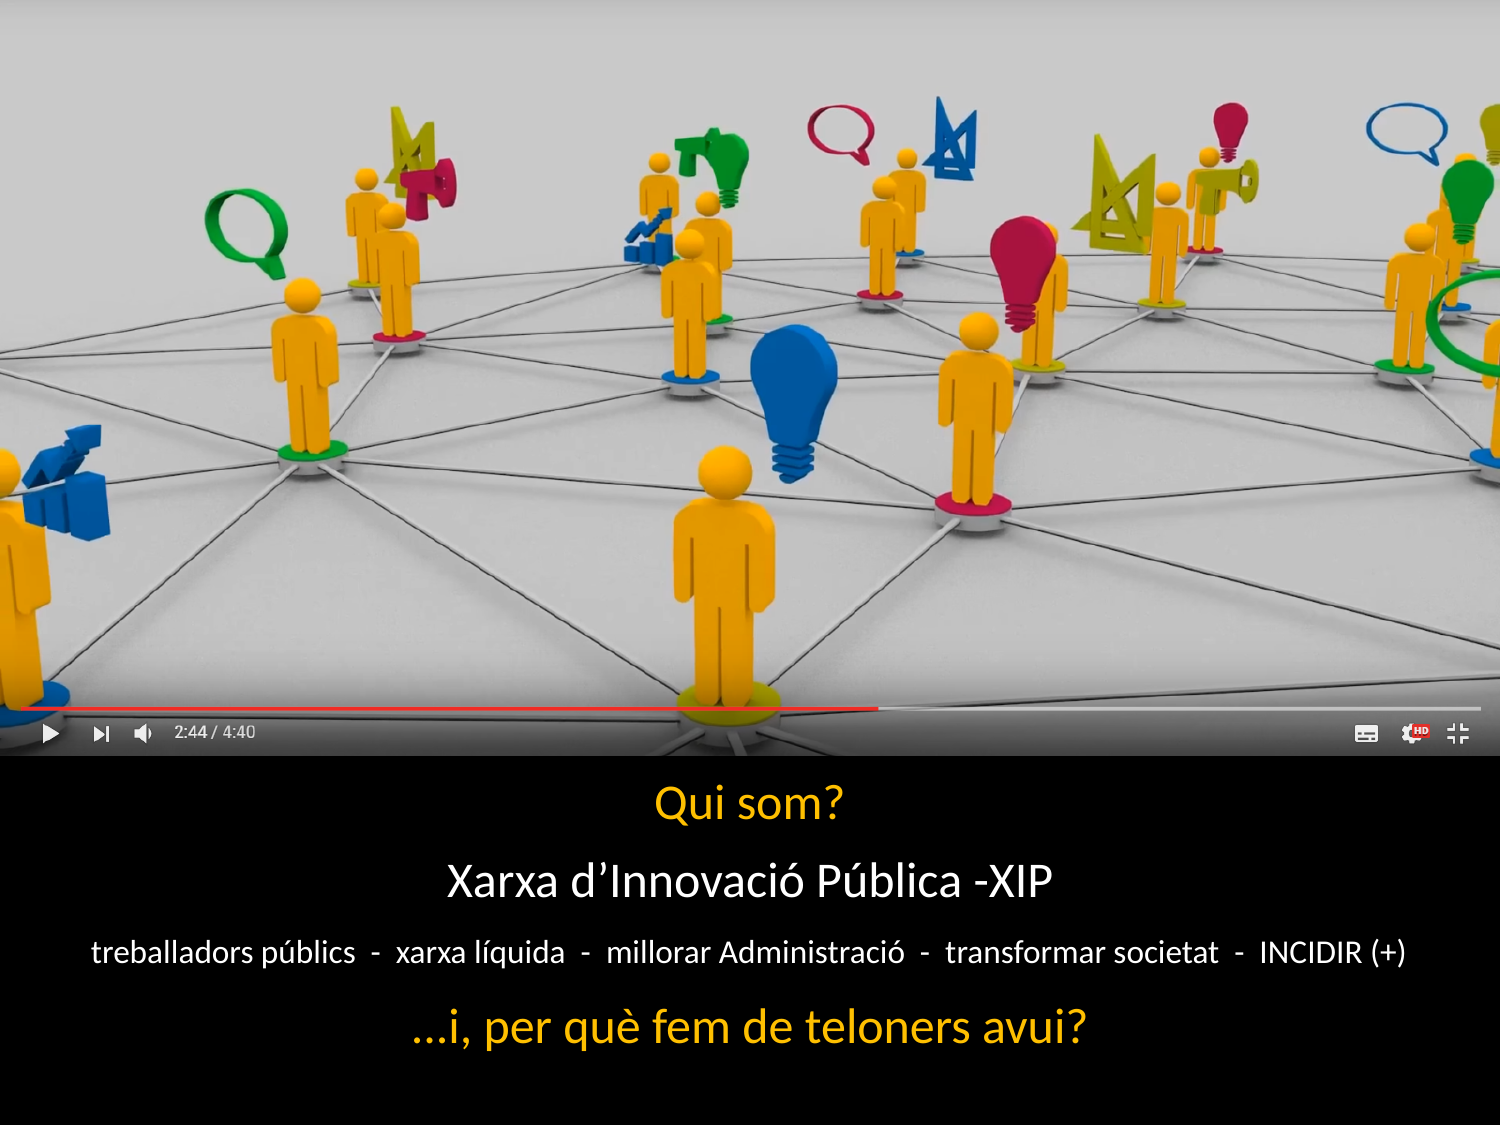

Qui som?
Xarxa d’Innovació Pública -XIP
treballadors públics - xarxa líquida - millorar Administració - transformar societat - INCIDIR (+)
...i, per què fem de teloners avui?